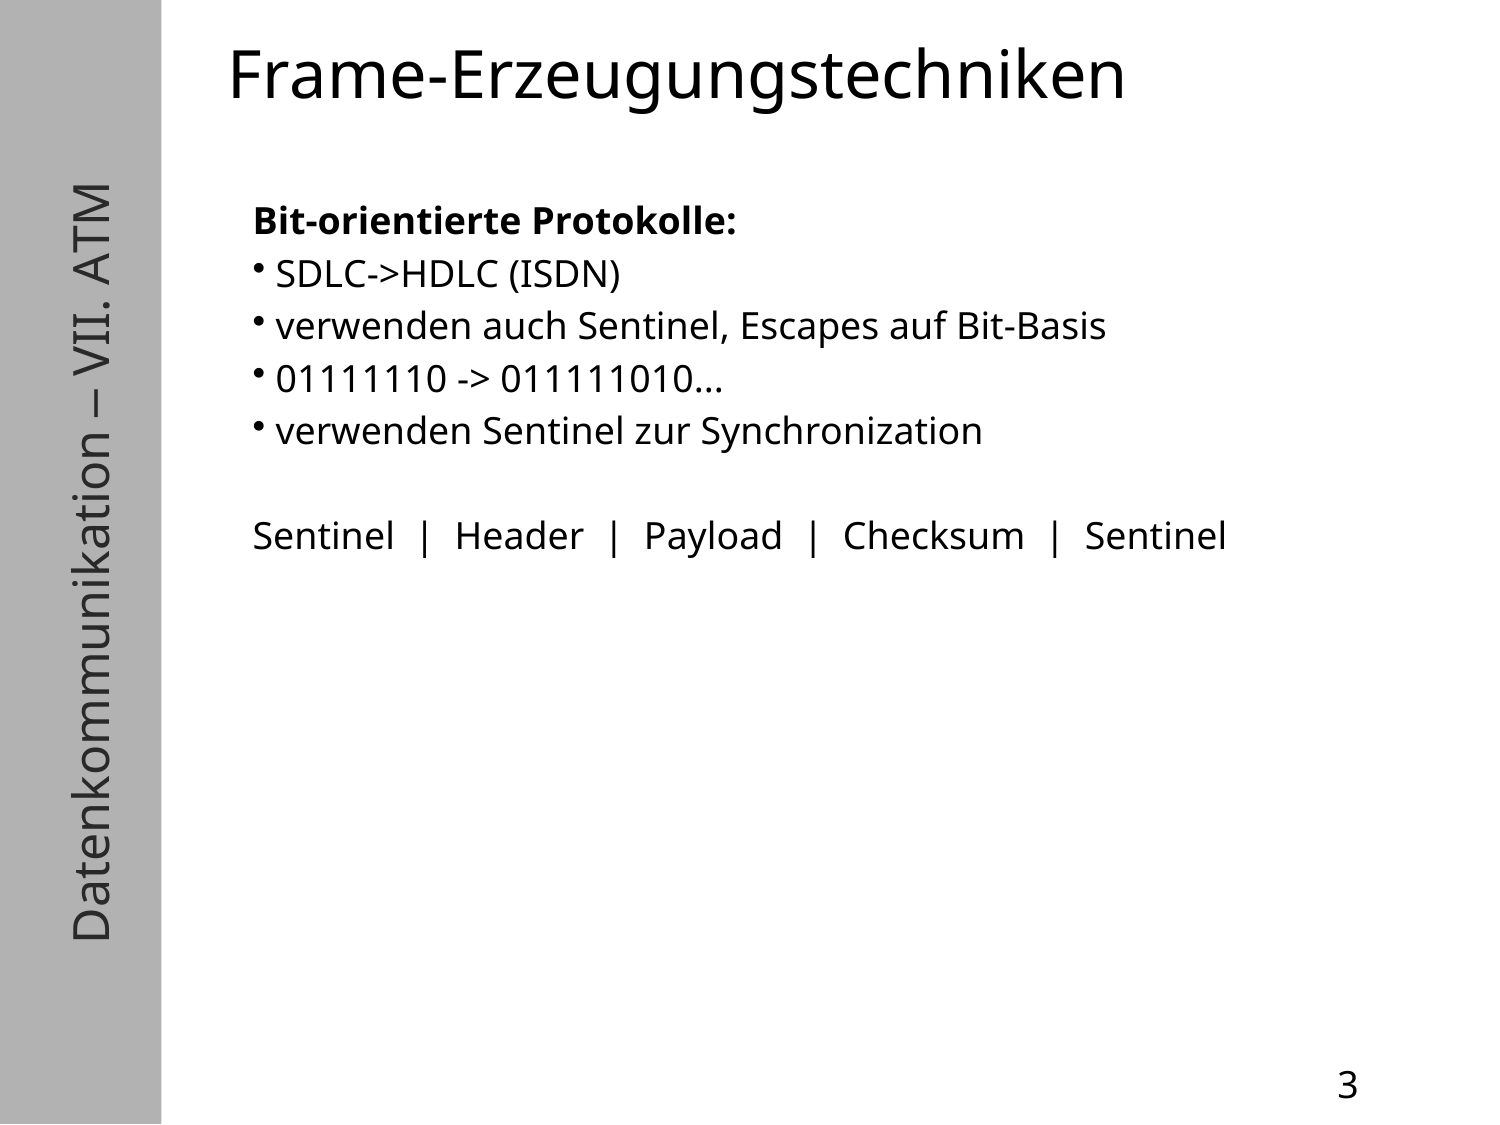

Frame-Erzeugungstechniken
Bit-orientierte Protokolle:
 SDLC->HDLC (ISDN)
 verwenden auch Sentinel, Escapes auf Bit-Basis
 01111110 -> 011111010...
 verwenden Sentinel zur Synchronization
Sentinel | Header | Payload | Checksum | Sentinel
Datenkommunikation – VII. ATM